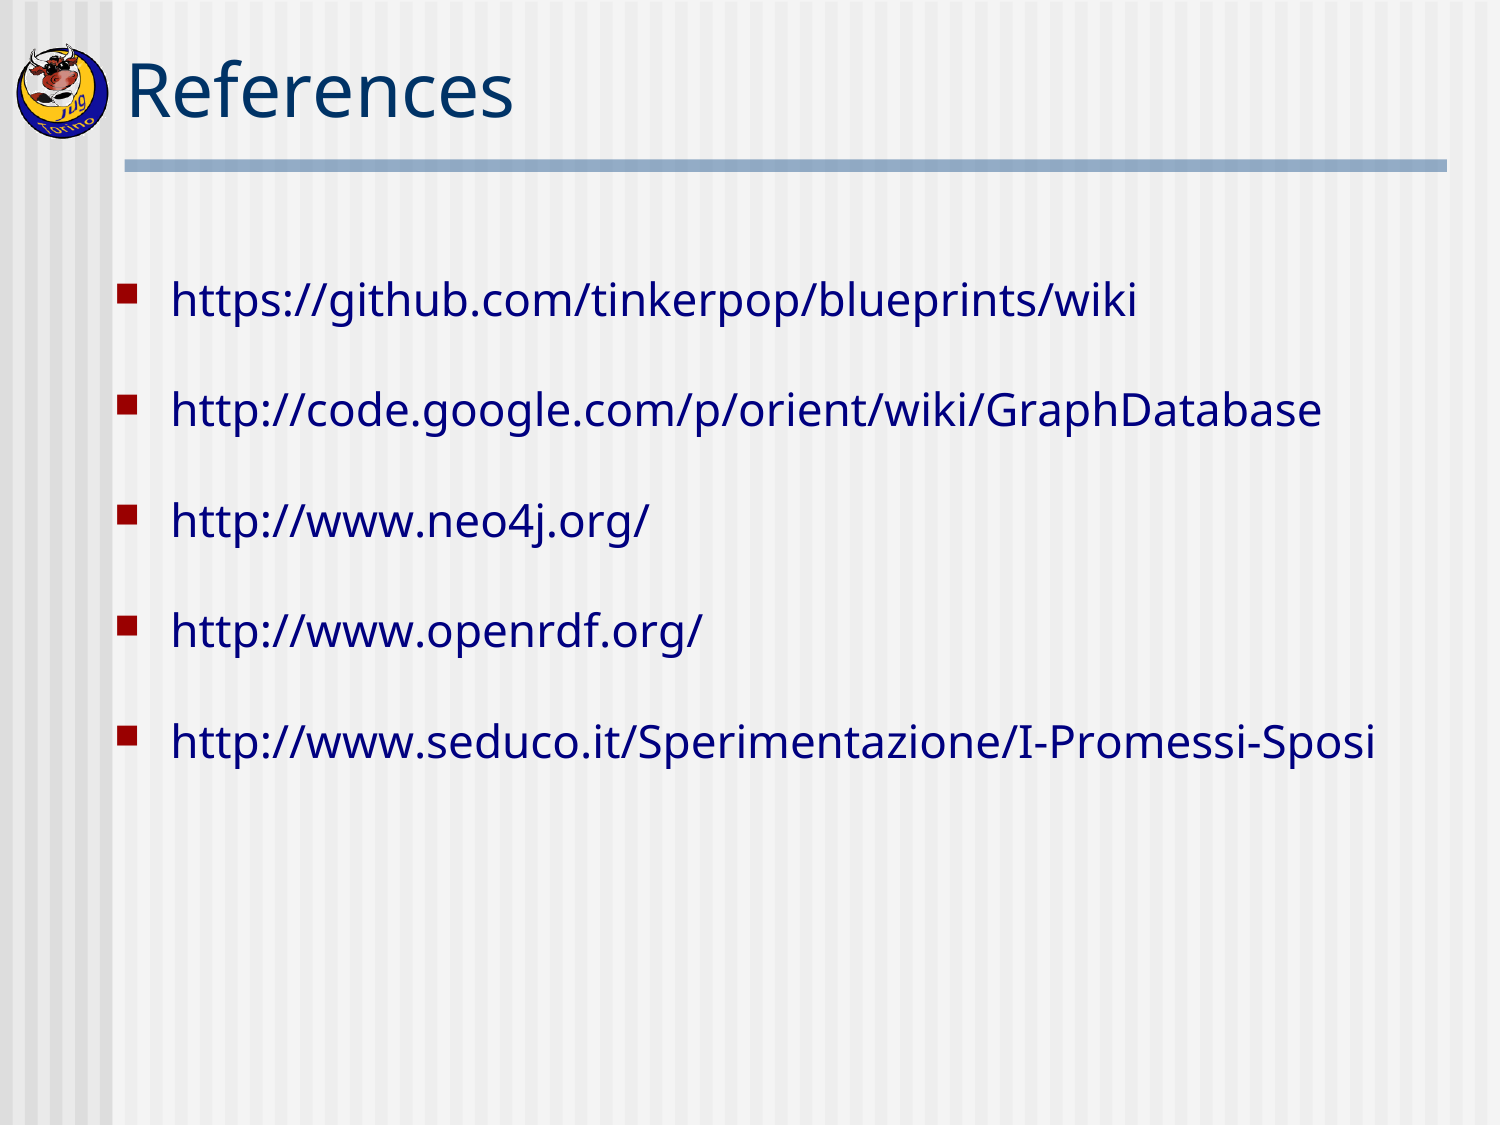

# References
https://github.com/tinkerpop/blueprints/wiki
http://code.google.com/p/orient/wiki/GraphDatabase
http://www.neo4j.org/
http://www.openrdf.org/
http://www.seduco.it/Sperimentazione/I-Promessi-Sposi